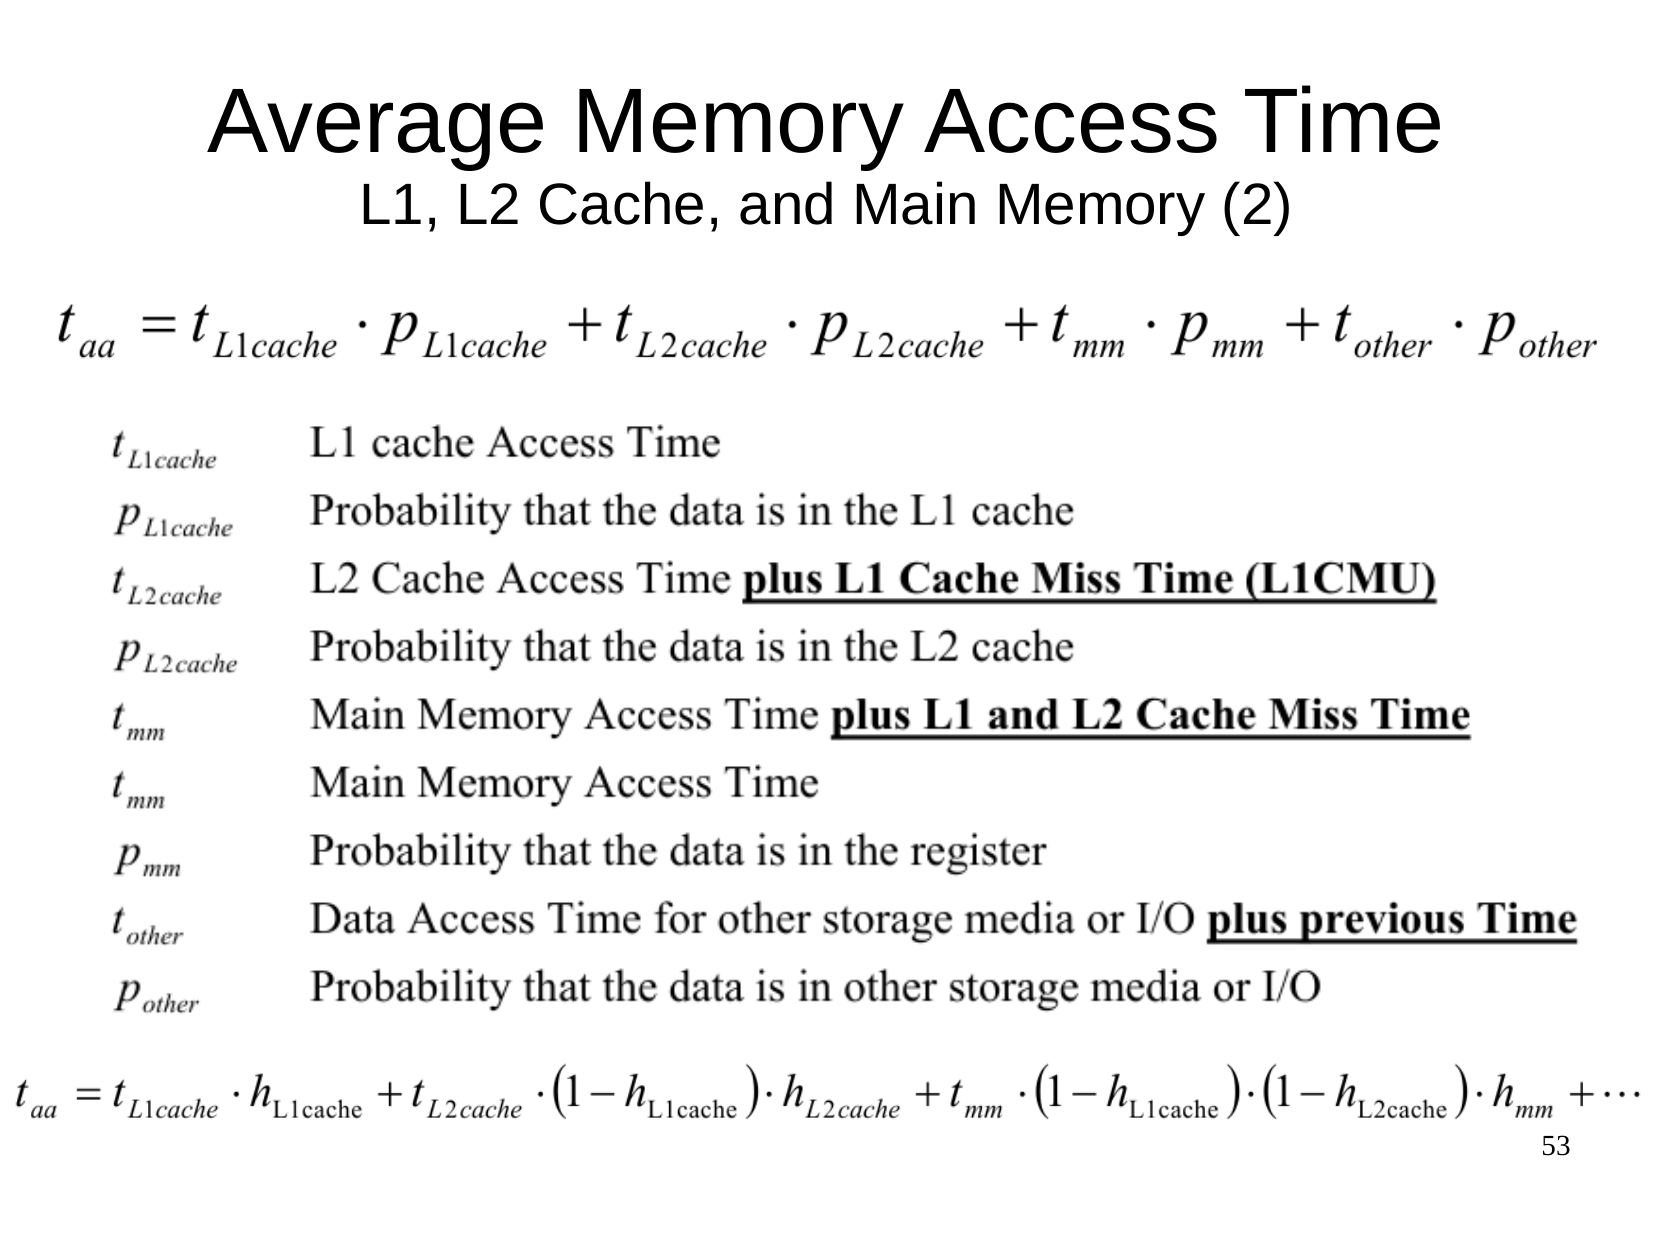

# Average Memory Access Time L1, L2 Cache, and Main Memory (2)
53